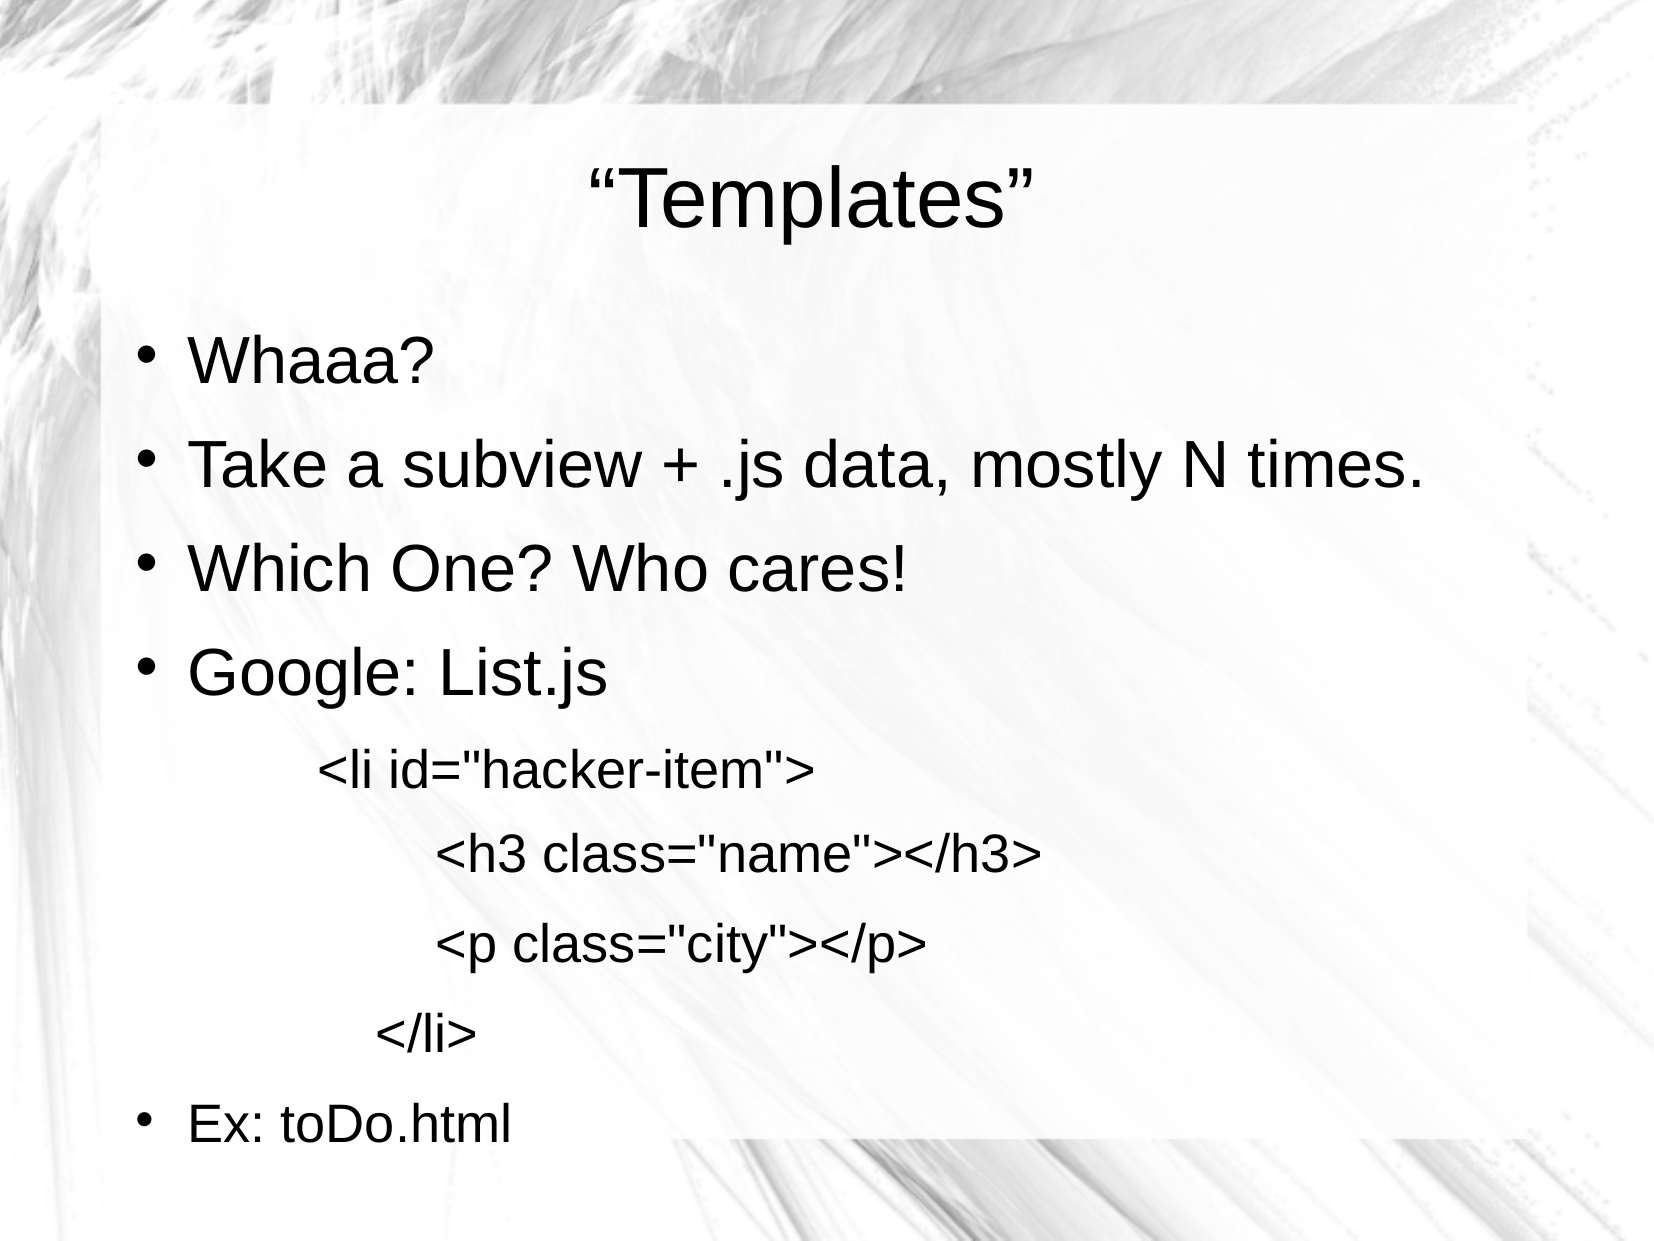

# “Templates”
Whaaa?
Take a subview + .js data, mostly N times.
Which One? Who cares!
Google: List.js
 <li id="hacker-item">
 <h3 class="name"></h3>
 <p class="city"></p>
 </li>
Ex: toDo.html